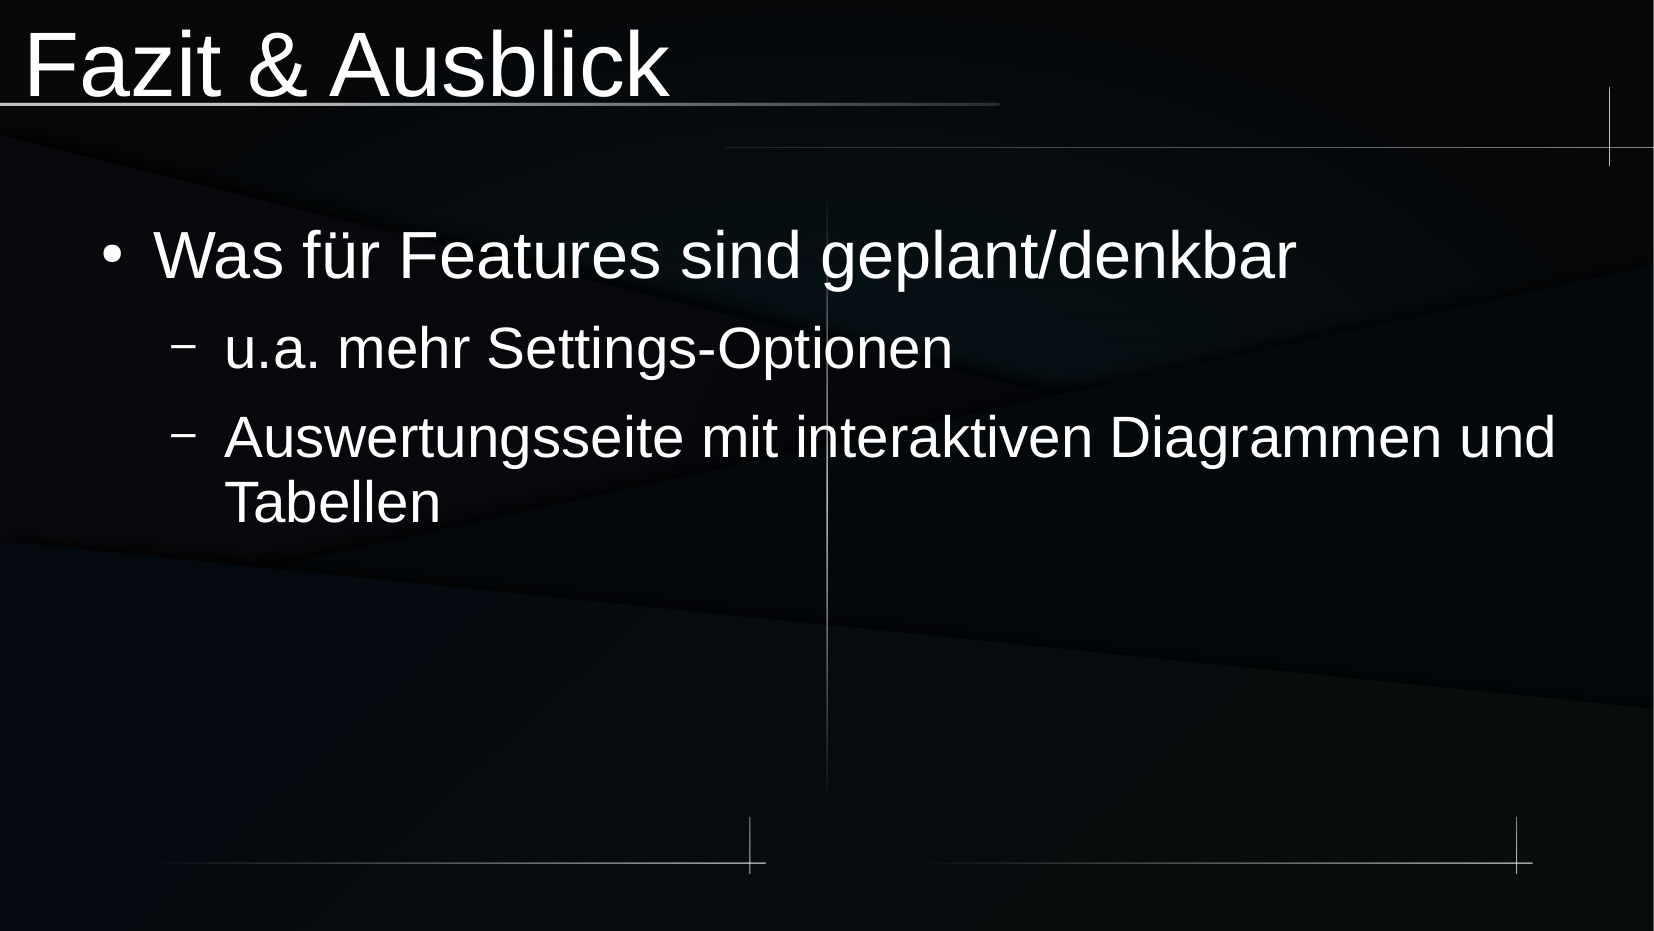

# Fazit & Ausblick
Was für Features sind geplant/denkbar
u.a. mehr Settings-Optionen
Auswertungsseite mit interaktiven Diagrammen und Tabellen